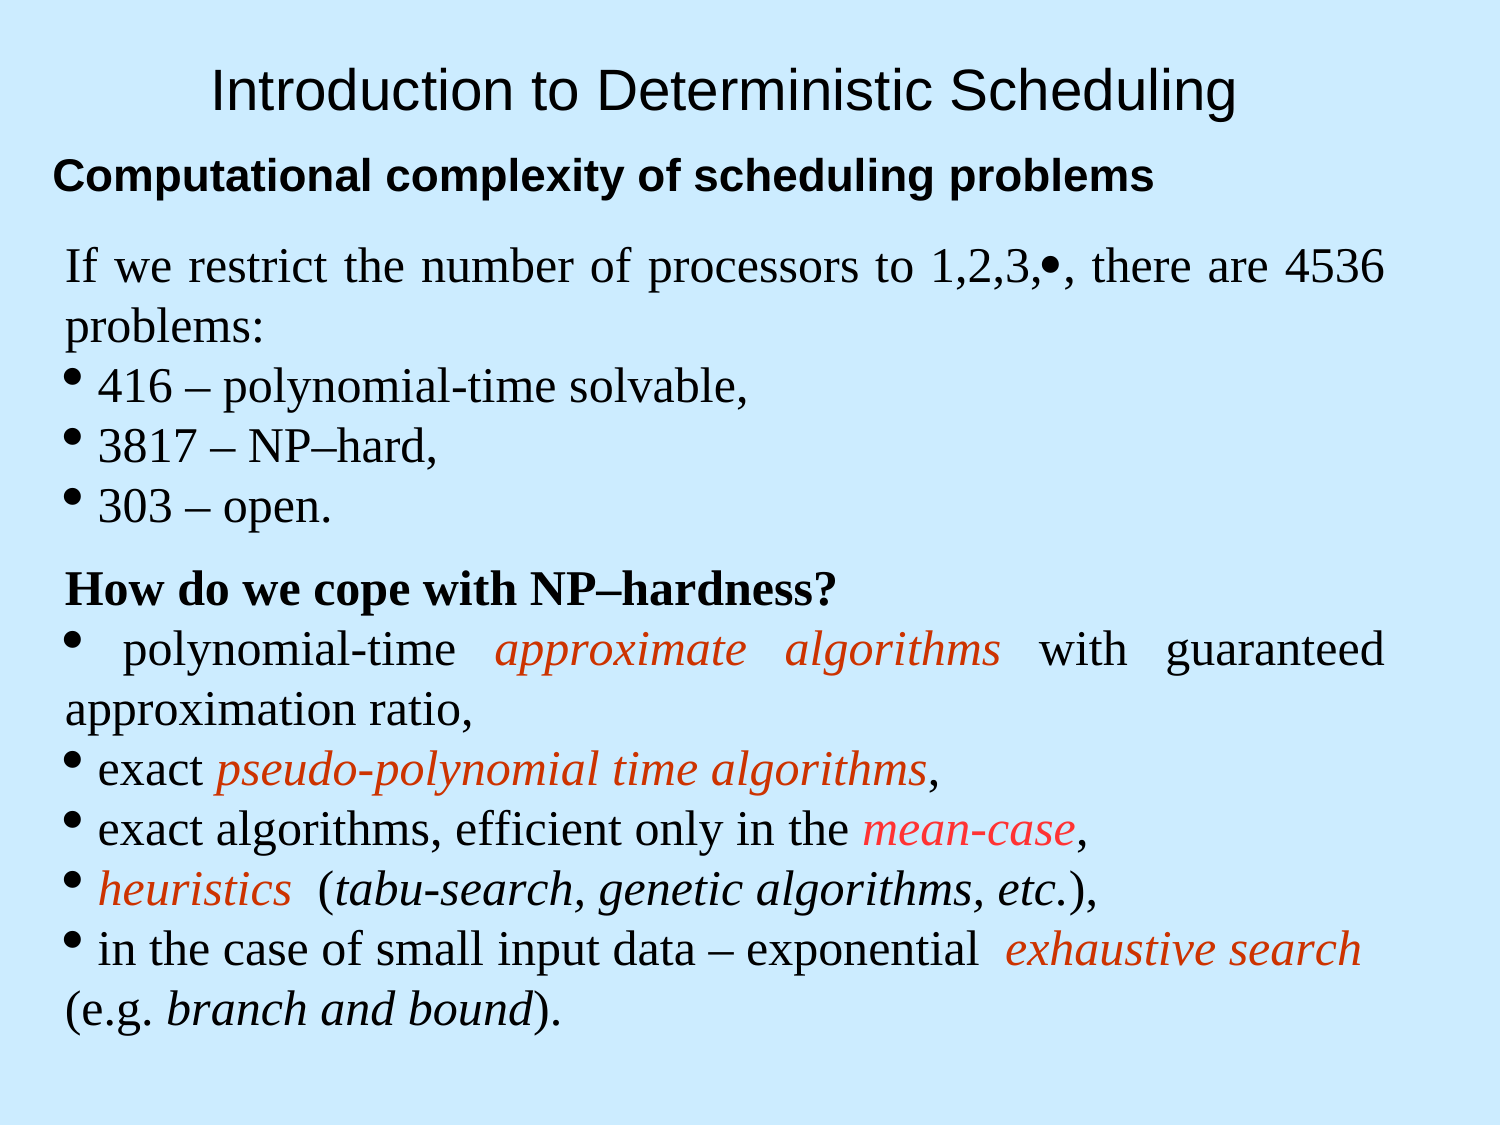

# Introduction to Deterministic Scheduling
Computational complexity of scheduling problems
If we restrict the number of processors to 1,2,3,, there are 4536 problems:
 416 – polynomial-time solvable,
 3817 – NP–hard,
 303 – open.
How do we cope with NP–hardness?
 polynomial-time approximate algorithms with guaranteed approximation ratio,
 exact pseudo-polynomial time algorithms,
 exact algorithms, efficient only in the mean-case,
 heuristics (tabu-search, genetic algorithms, etc.),
 in the case of small input data – exponential exhaustive search
(e.g. branch and bound).